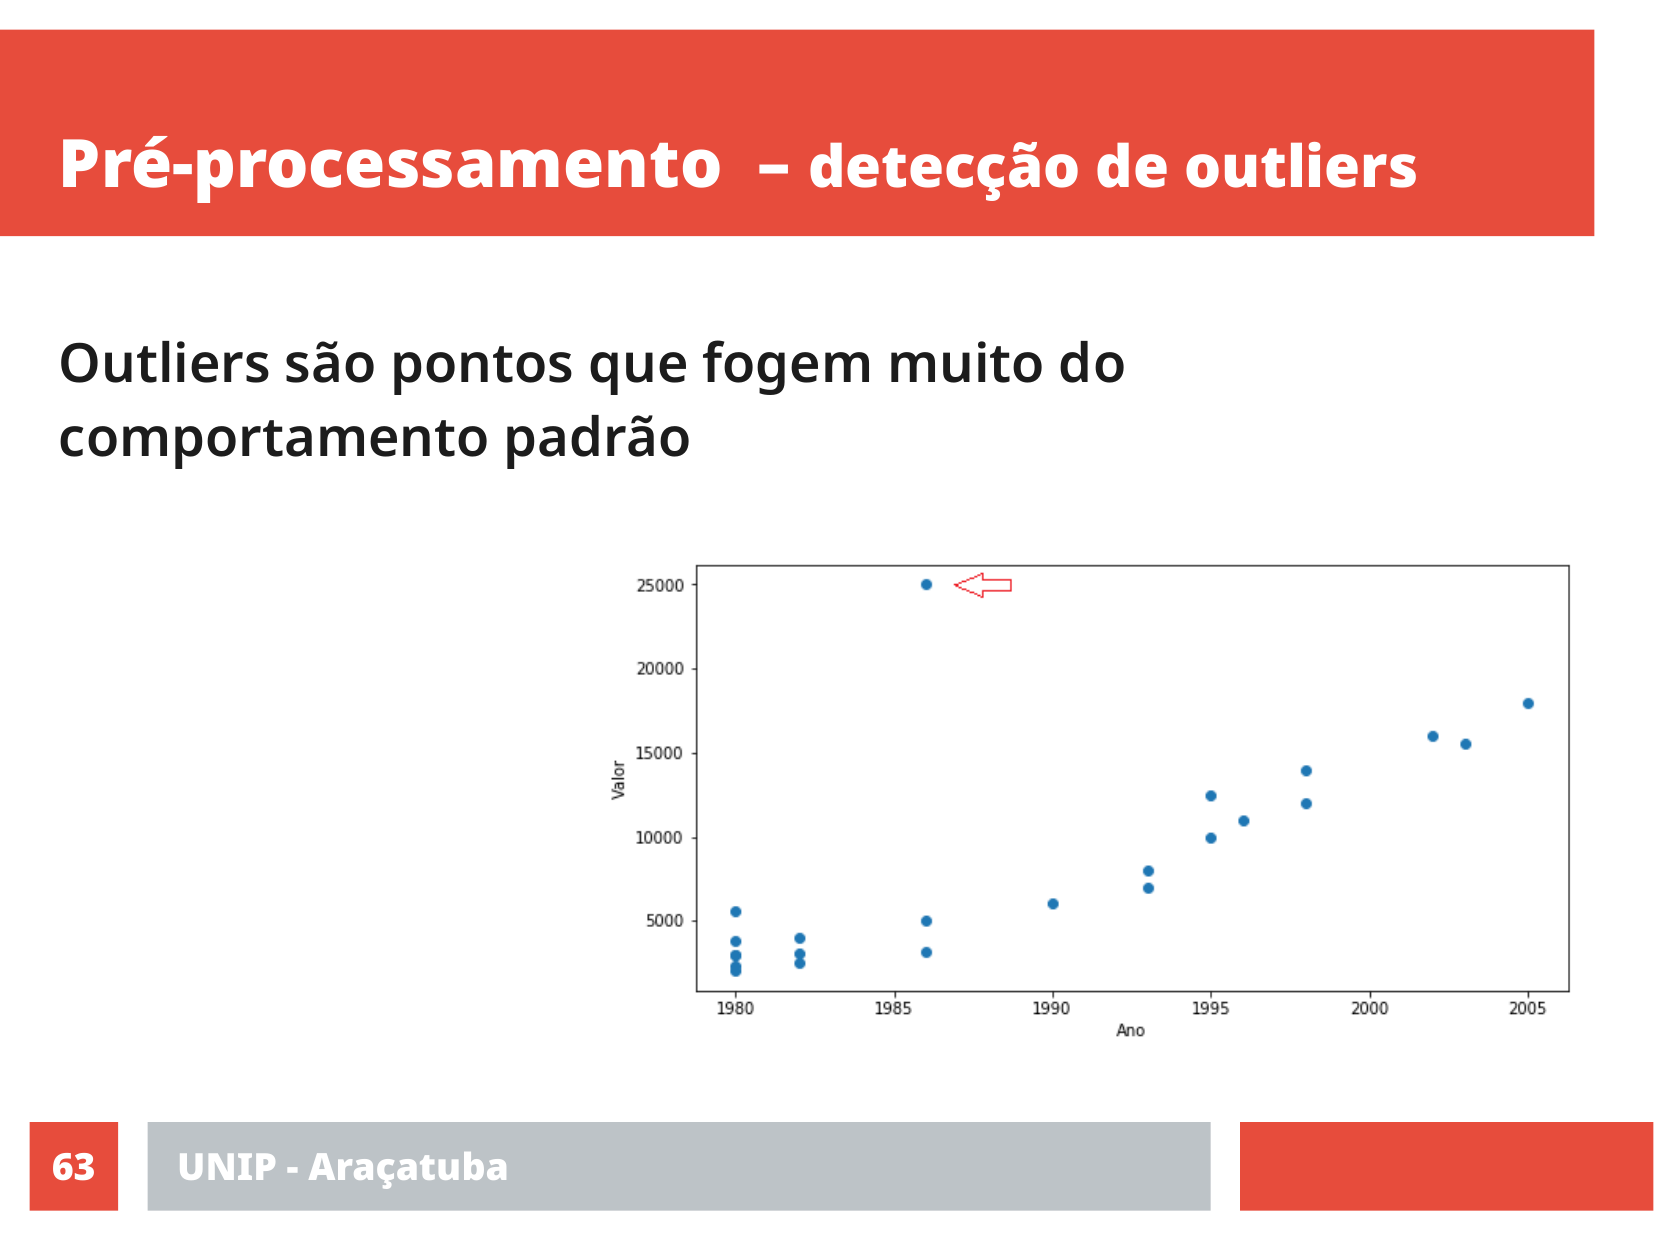

# Pré-processamento – detecção de outliers
Outliers são pontos que fogem muito do comportamento padrão
63
UNIP - Araçatuba